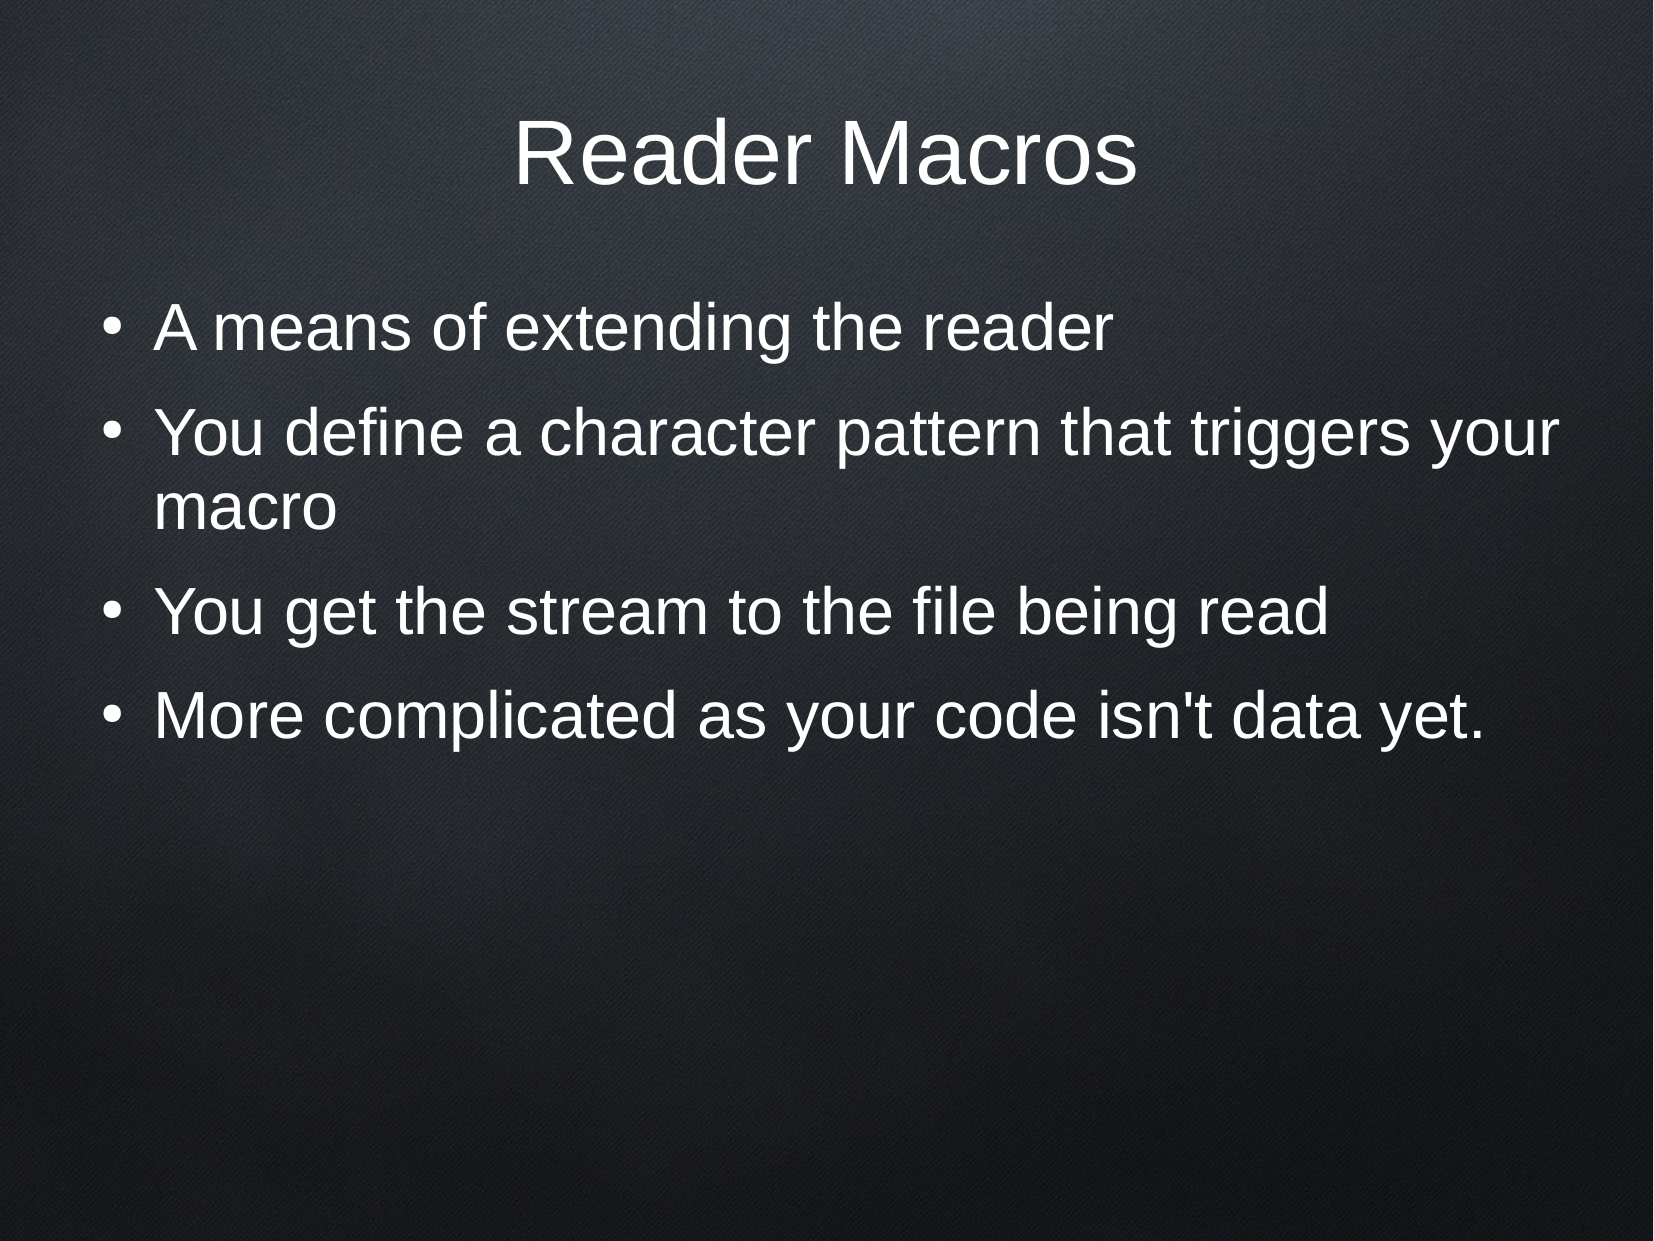

# Reader Macros
A means of extending the reader
You define a character pattern that triggers your macro
You get the stream to the file being read
More complicated as your code isn't data yet.